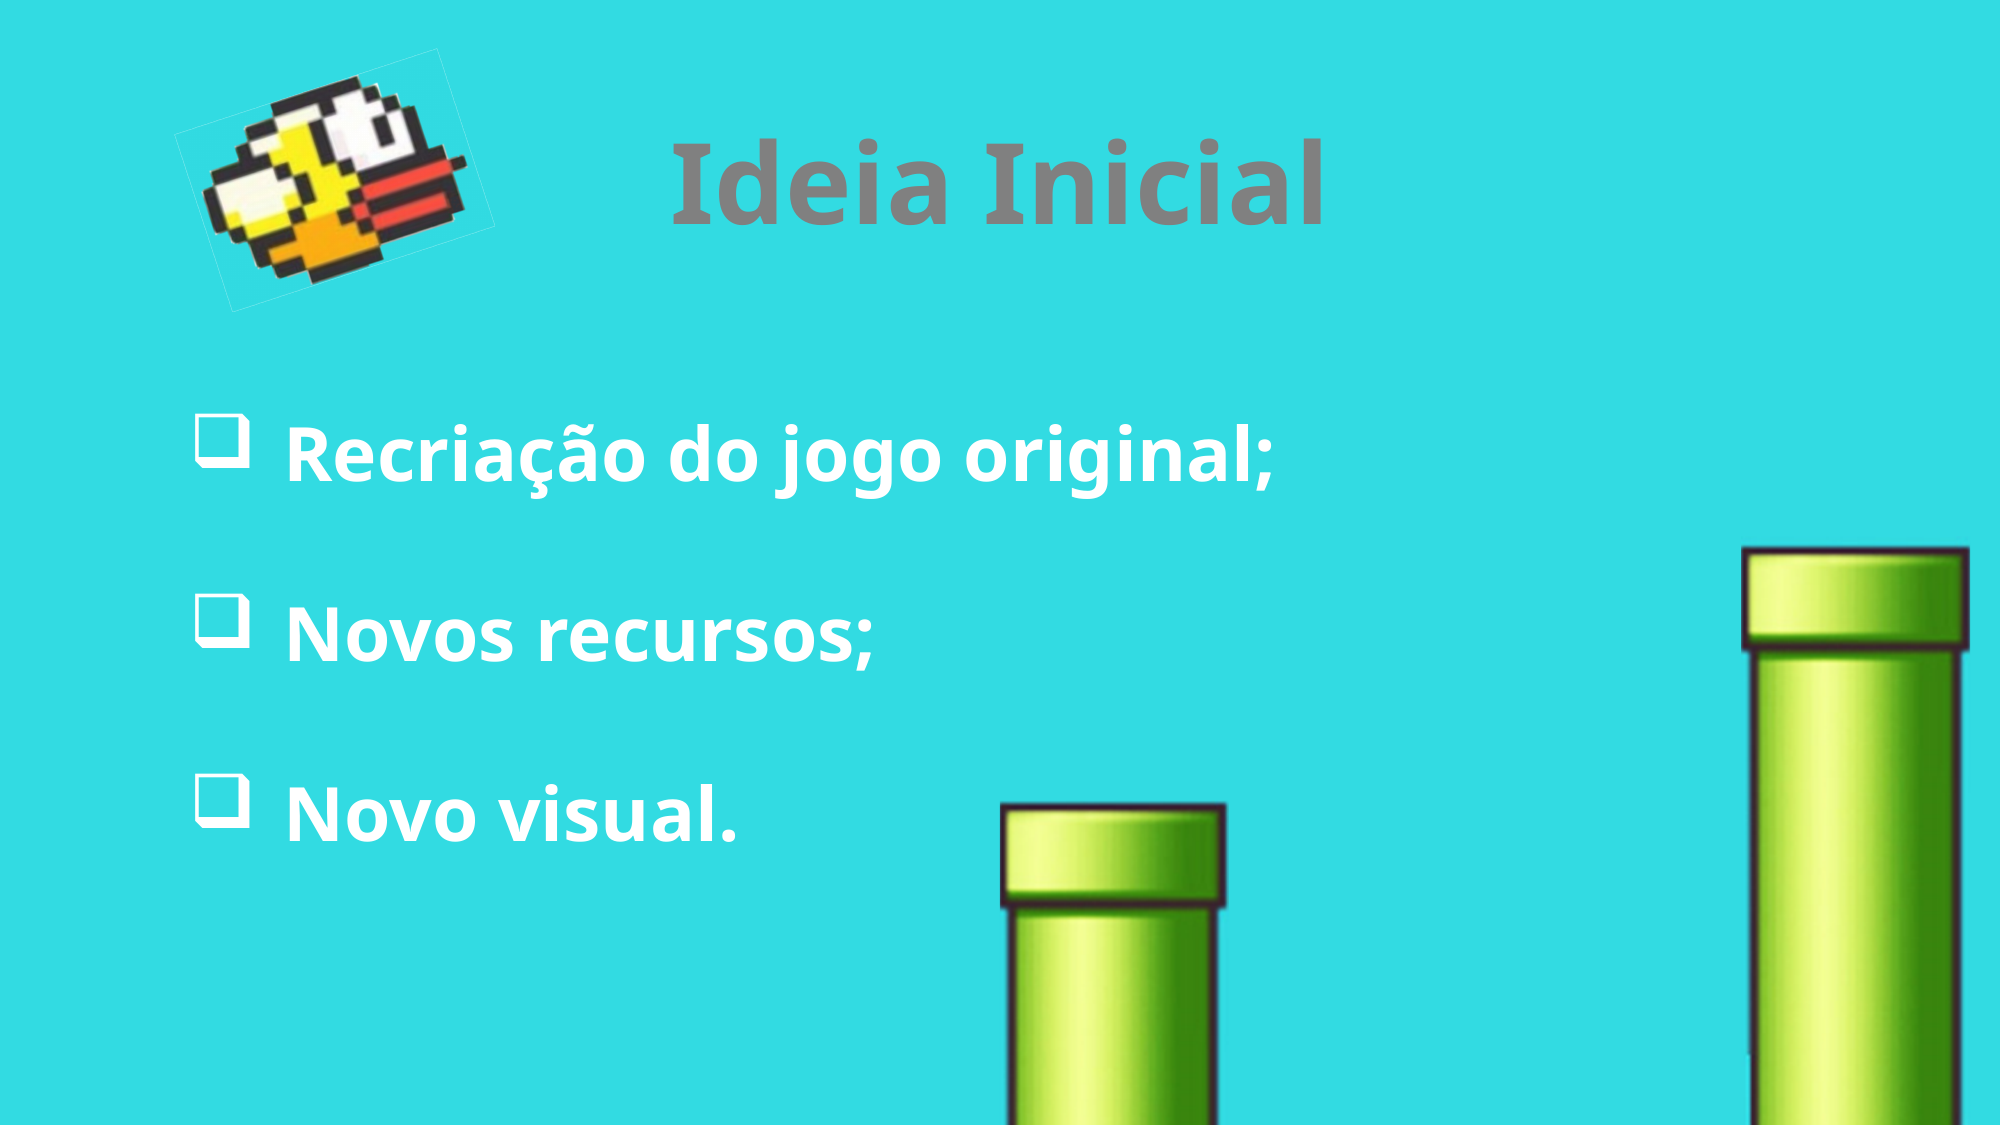

Ideia Inicial
Recriação do jogo original;
Novos recursos;
Novo visual.